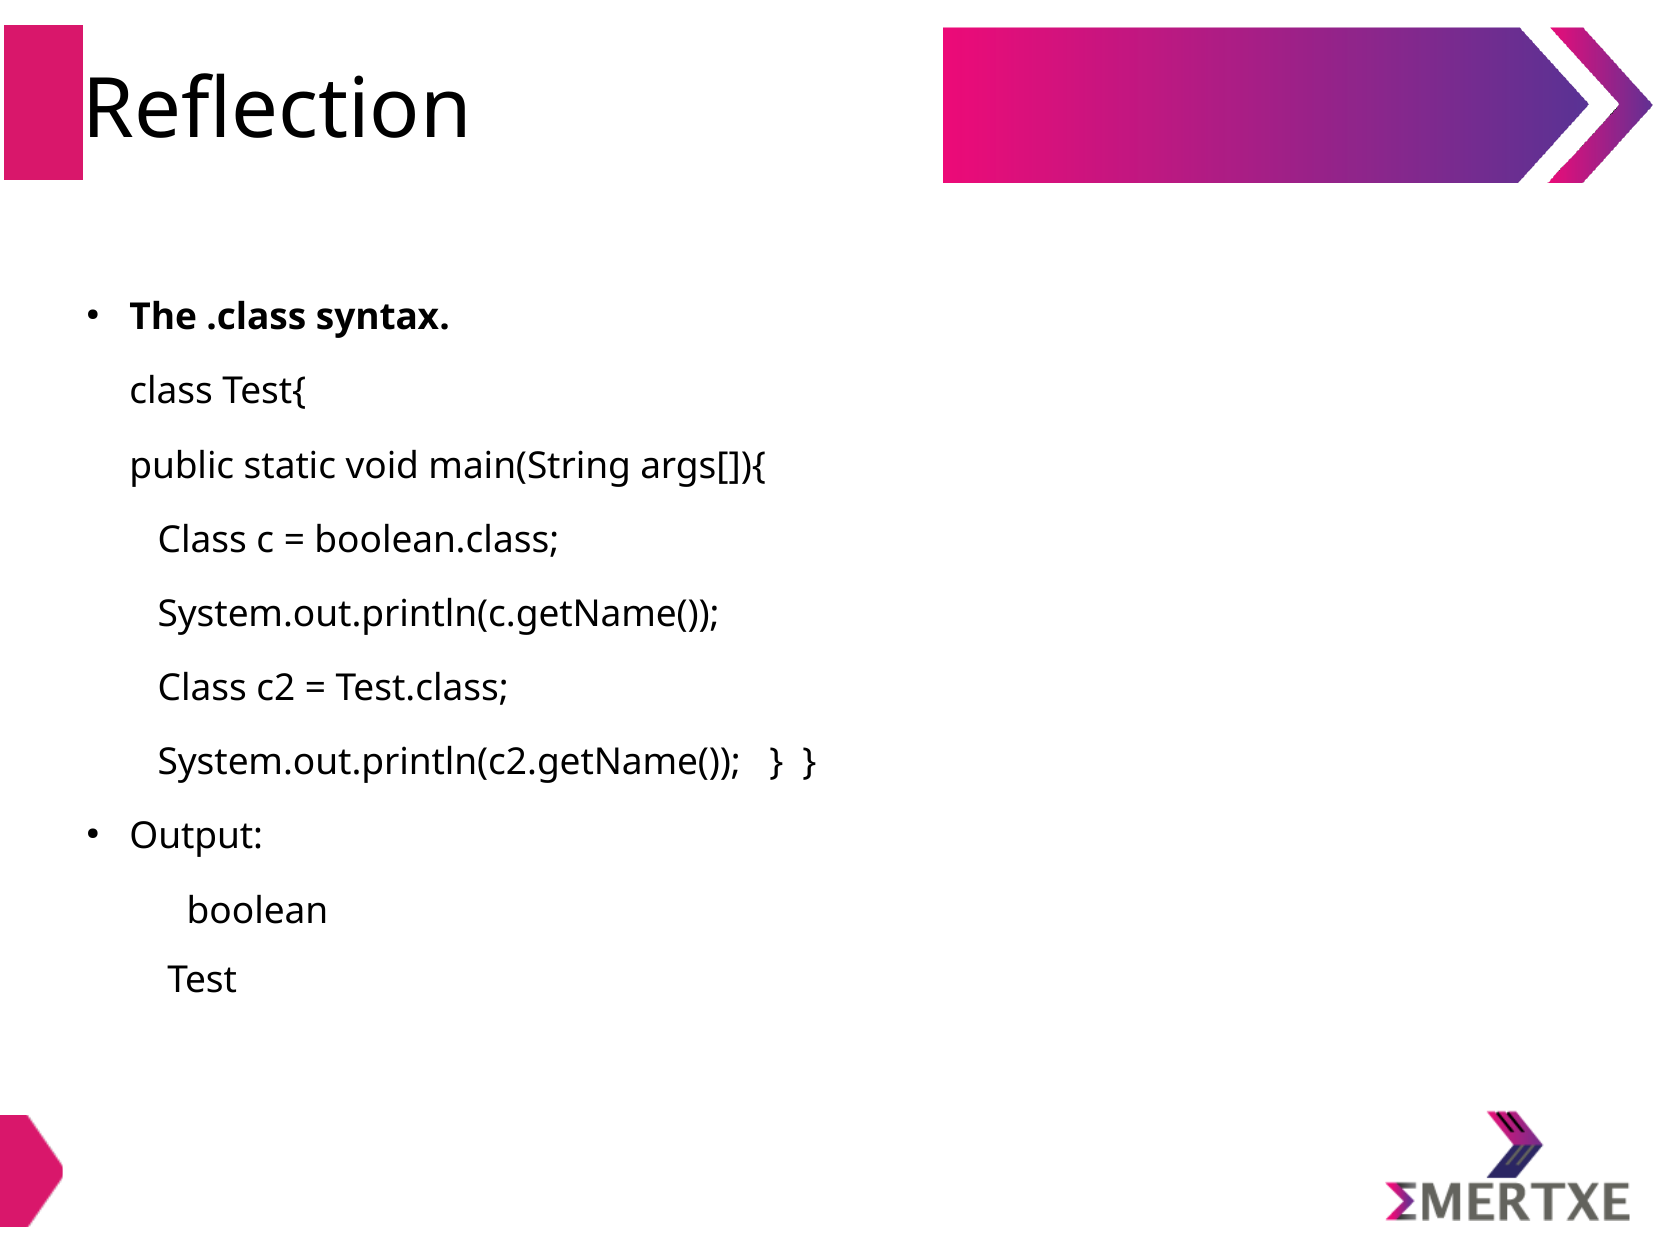

# Reflection
The .class syntax.
class Test{
public static void main(String args[]){
 Class c = boolean.class;
 System.out.println(c.getName());
 Class c2 = Test.class;
 System.out.println(c2.getName()); } }
Output:
boolean
 Test